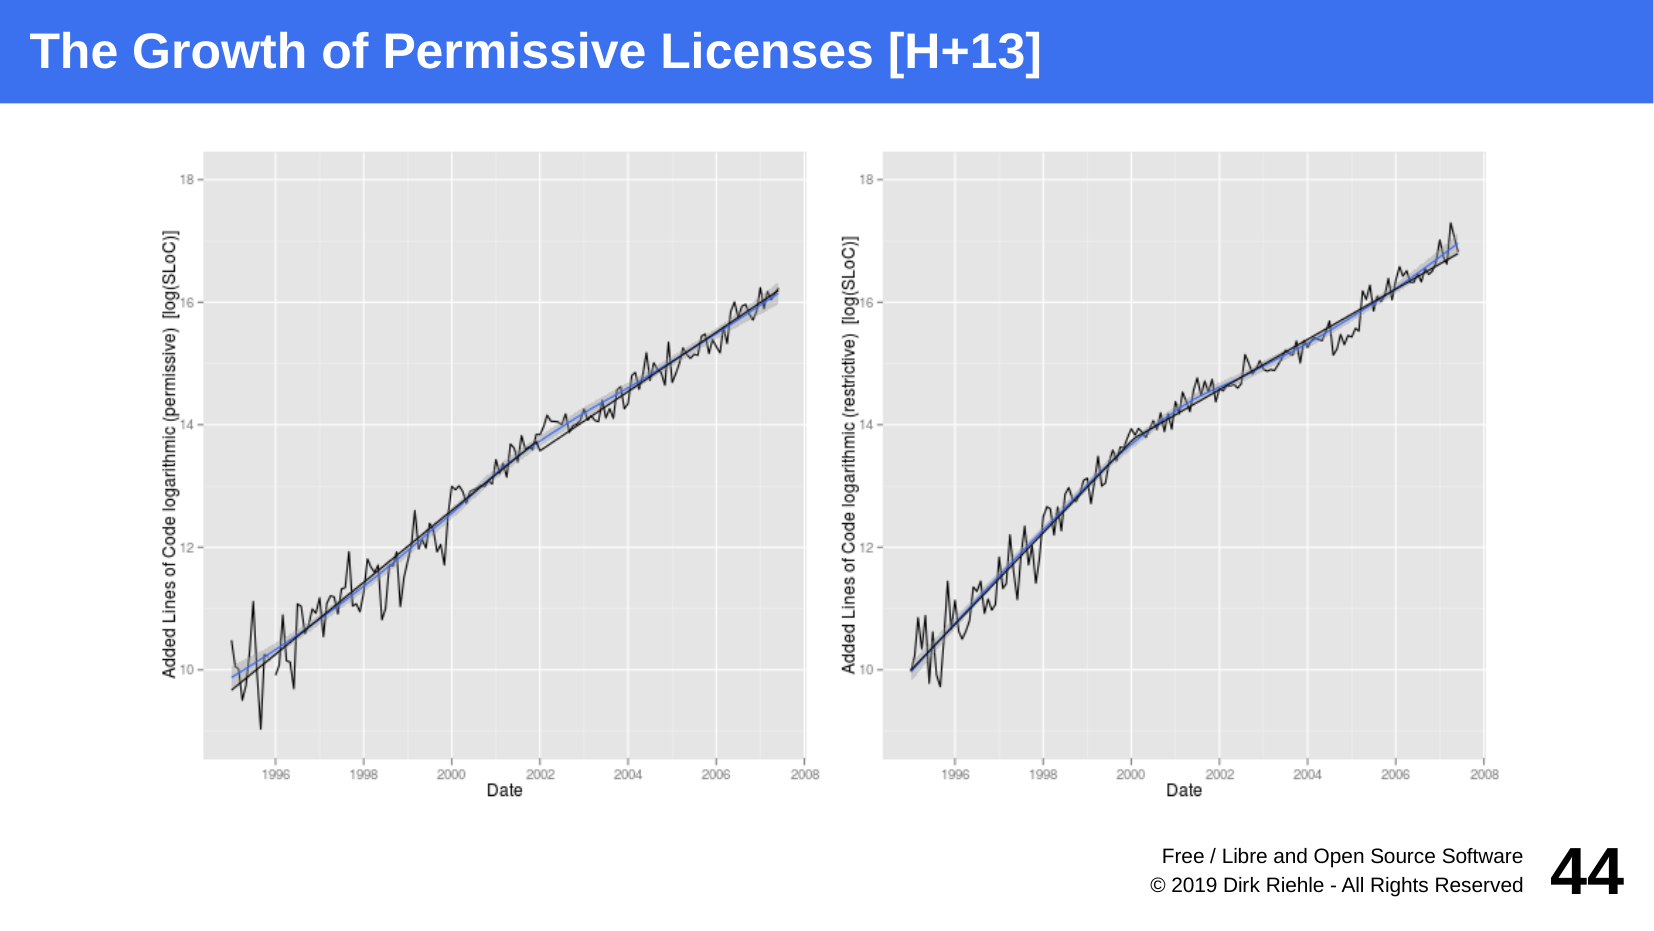

# The Growth of Permissive Licenses [H+13]
Free / Libre and Open Source Software
44
© 2019 Dirk Riehle - All Rights Reserved